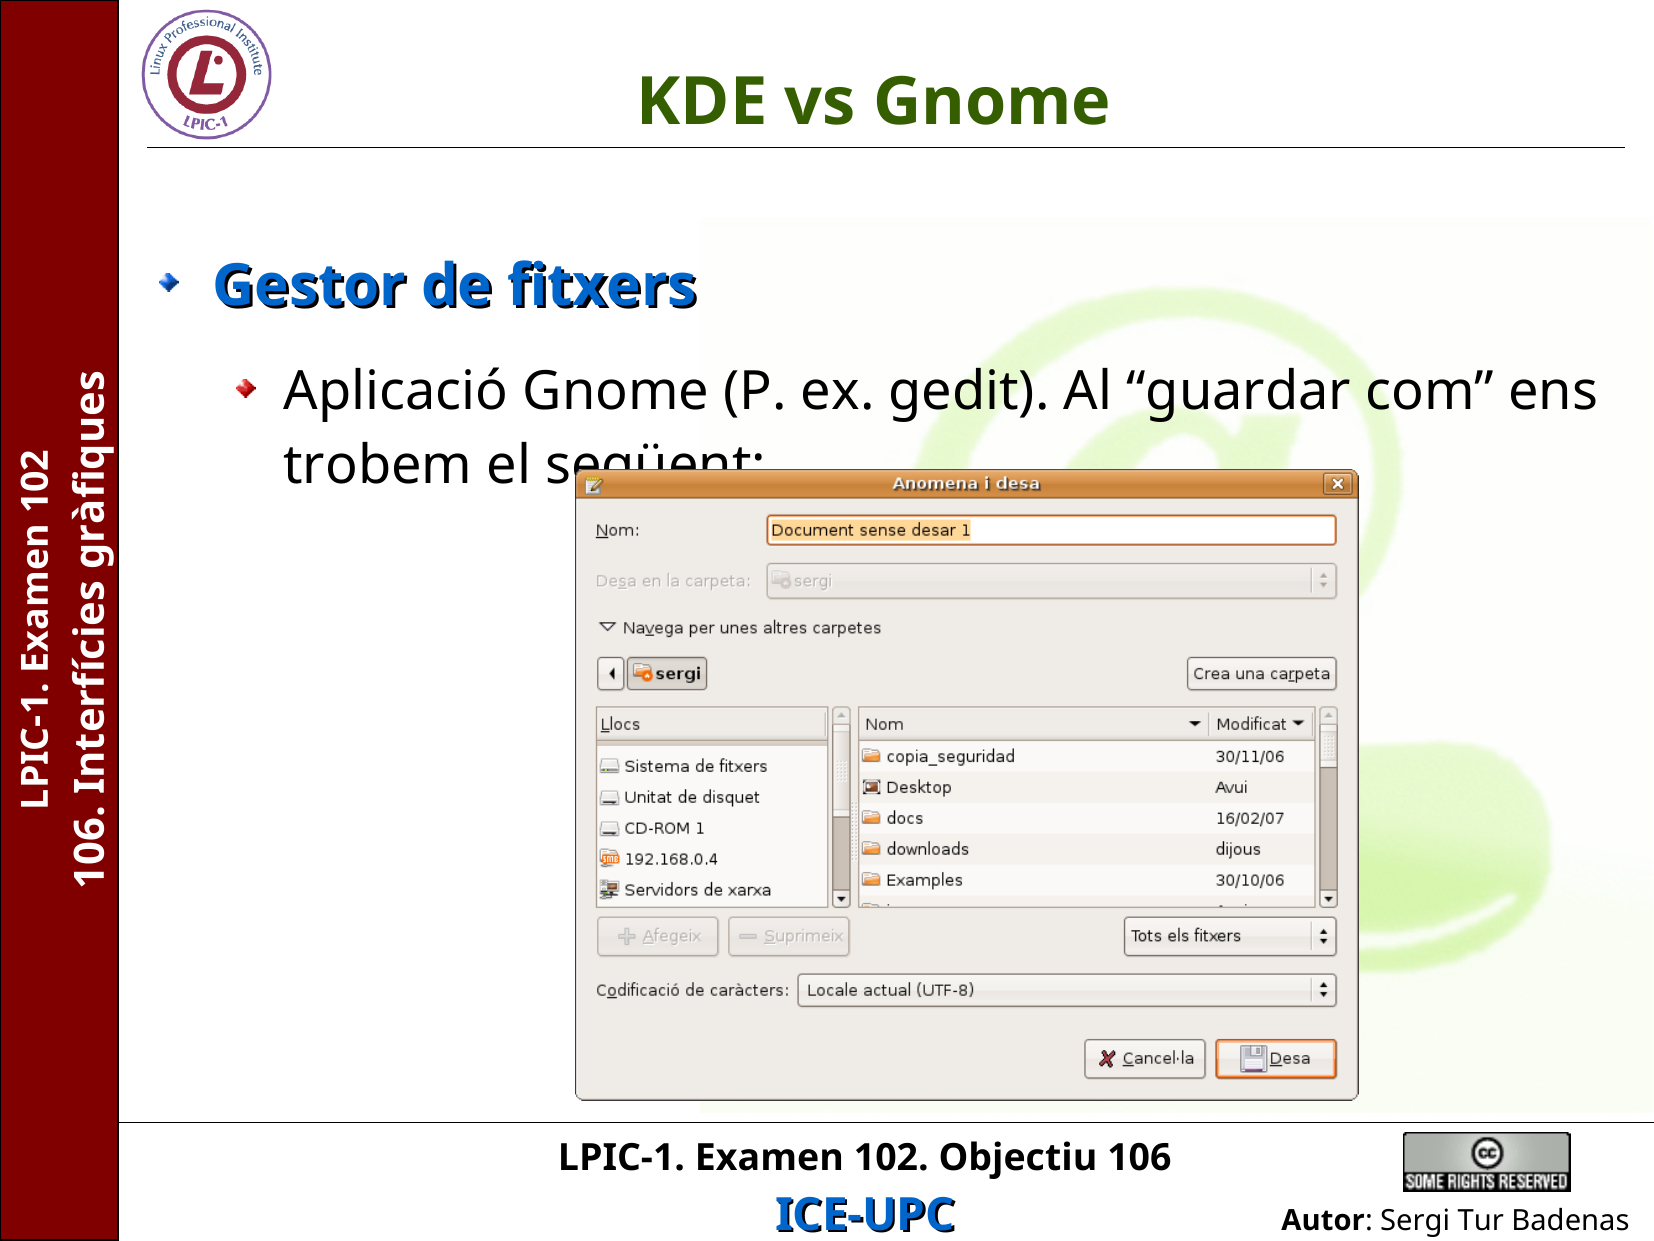

# KDE vs Gnome
Gestor de fitxers
Aplicació Gnome (P. ex. gedit). Al “guardar com” ens trobem el següent: